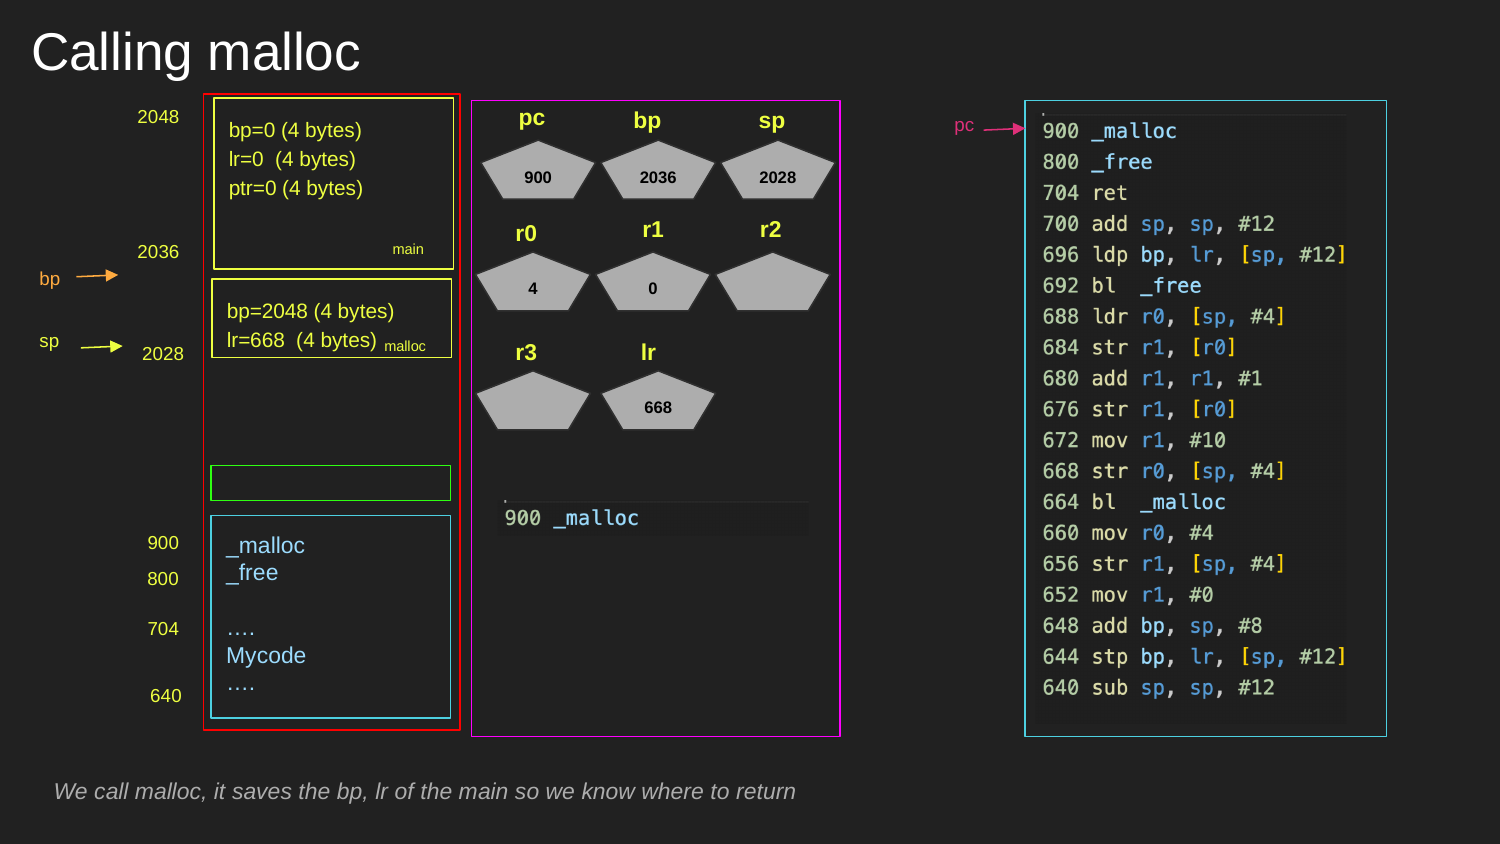

# Calling malloc
pc
2048
bp
sp
bp=0 (4 bytes)
lr=0 (4 bytes)
ptr=0 (4 bytes)
pc
900
2036
2028
r1
r2
r0
2036
main
bp
4
0
bp=2048 (4 bytes)
lr=668 (4 bytes)
sp
malloc
r3
lr
2028
668
900
_malloc
_free
….
Mycode
….
800
704
640
We call malloc, it saves the bp, lr of the main so we know where to return